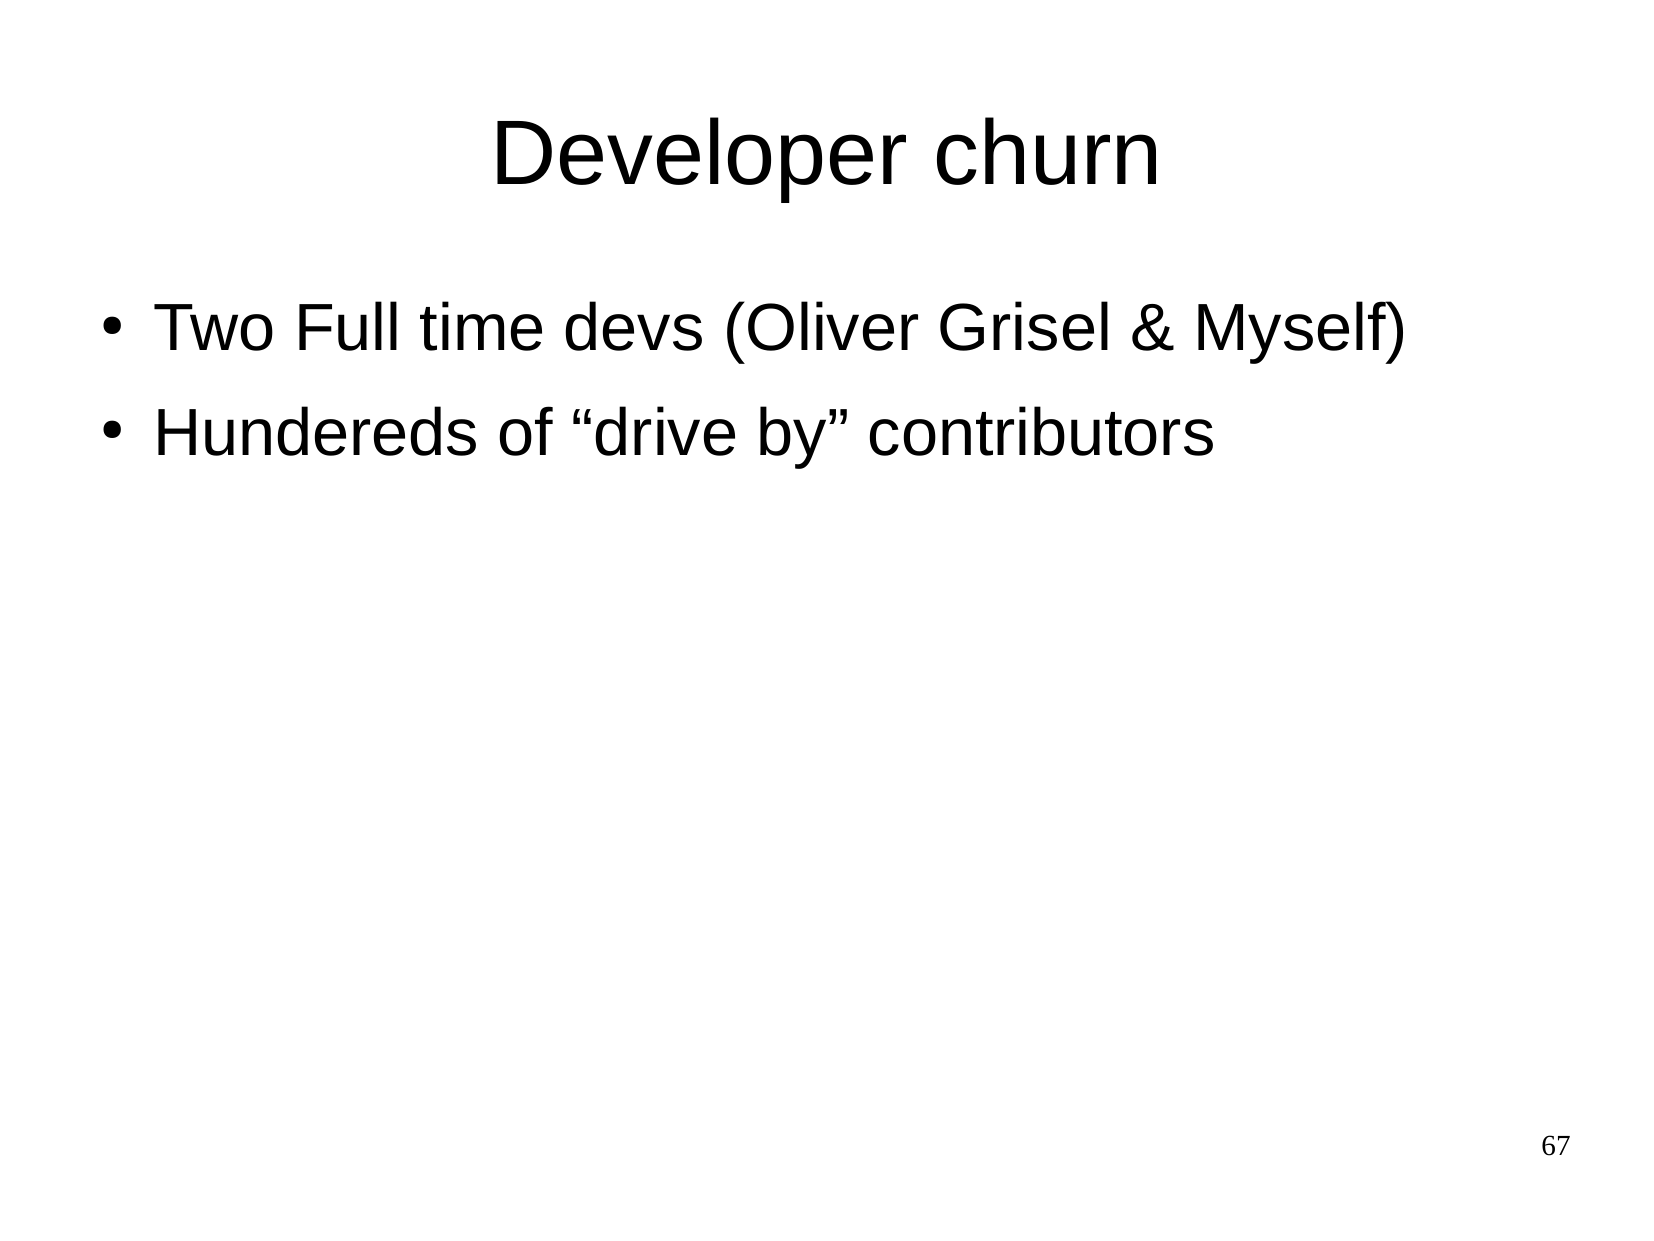

# Developer churn
Two Full time devs (Oliver Grisel & Myself)
Hundereds of “drive by” contributors
67